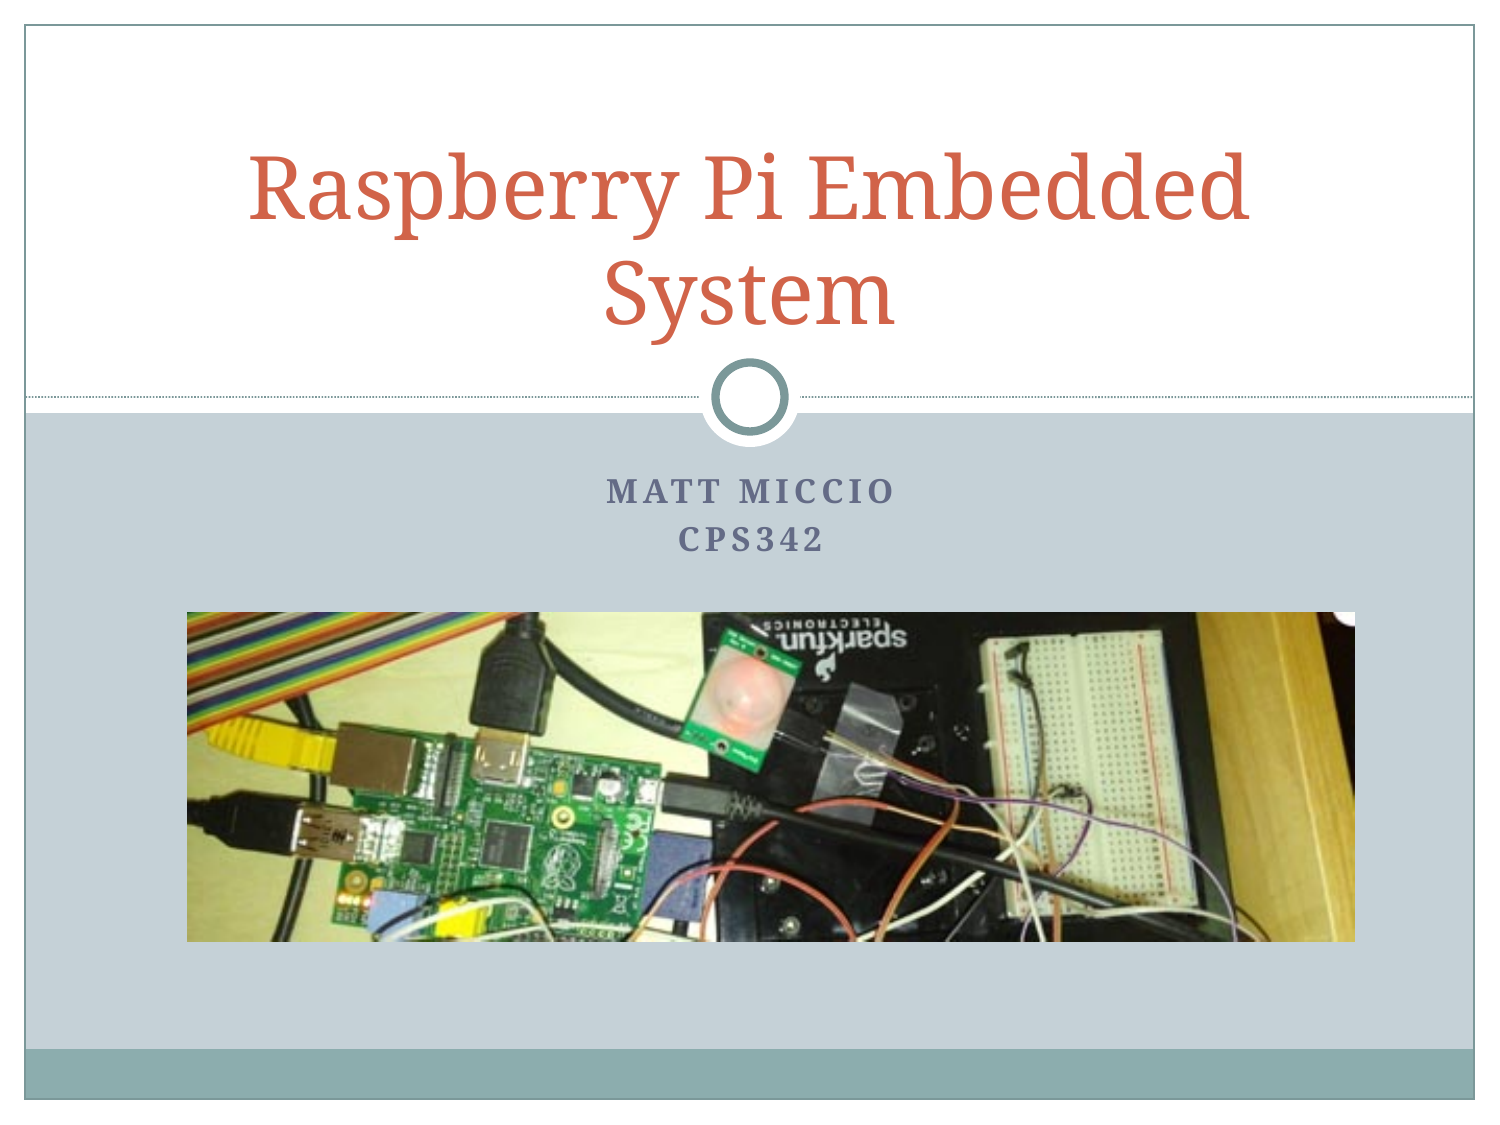

Raspberry Pi Embedded System
# Matt Miccio
CPS342